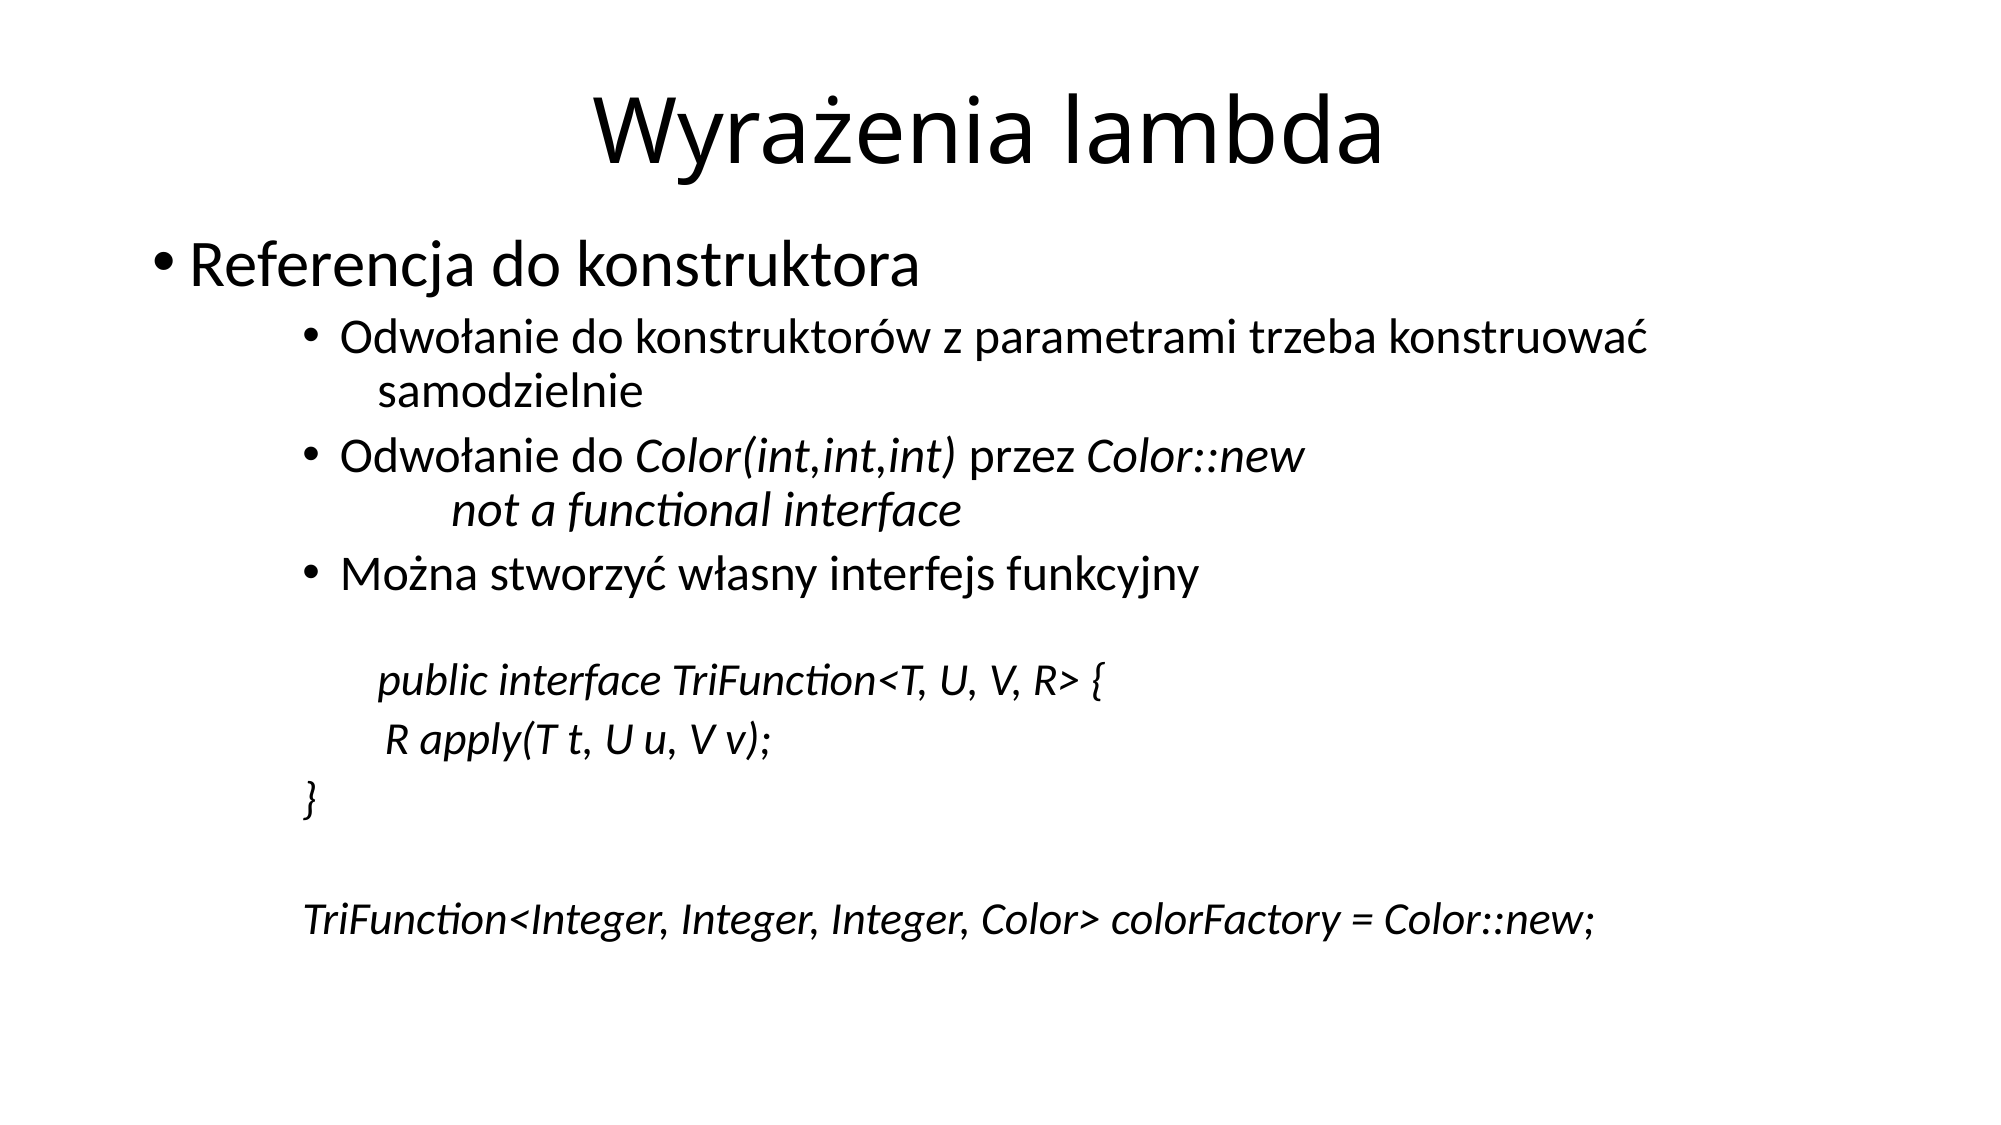

# Wyrażenia lambda
Referencja do konstruktora
Odwołanie do konstruktorów z parametrami trzeba konstruować samodzielnie
Odwołanie do Color(int,int,int) przez Color::new
	not a functional interface
Można stworzyć własny interfejs funkcyjny
public interface TriFunction<T, U, V, R> {
 R apply(T t, U u, V v);
}
TriFunction<Integer, Integer, Integer, Color> colorFactory = Color::new;